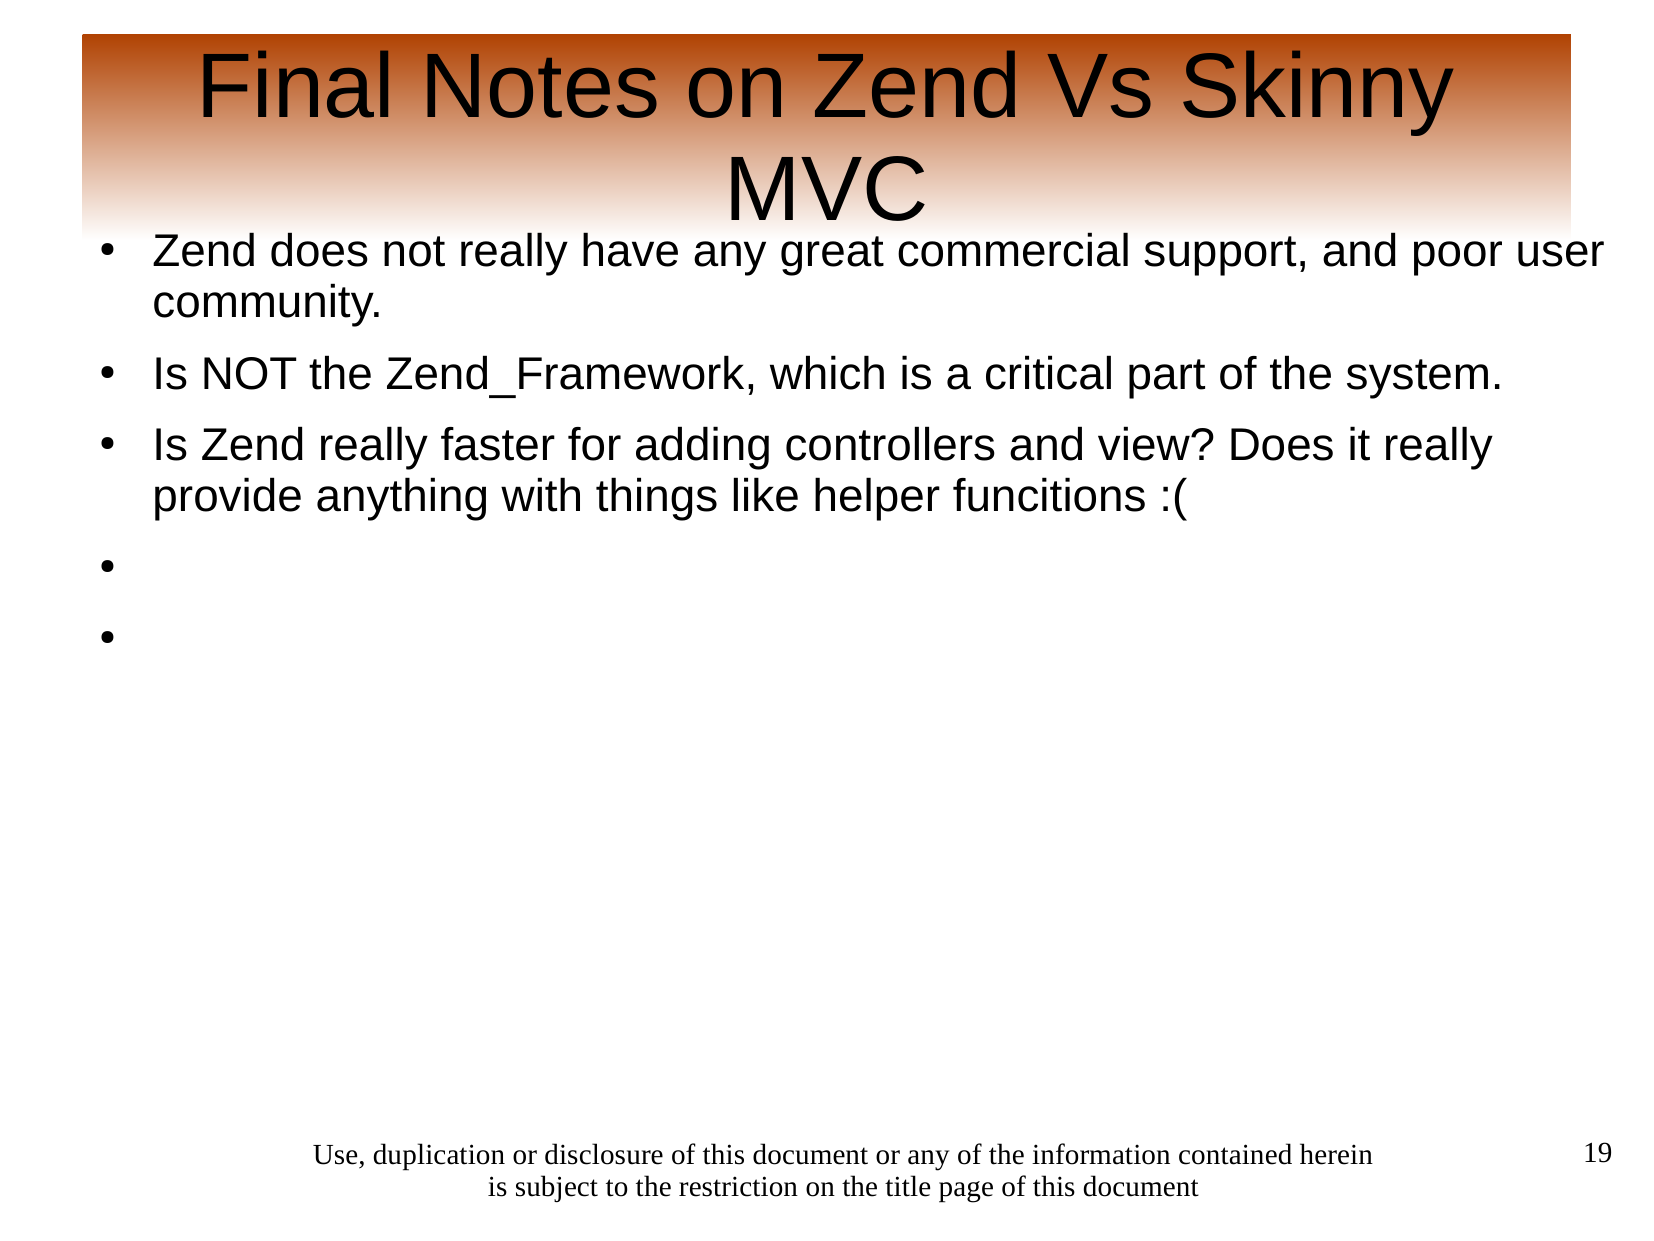

# Final Notes on Zend Vs Skinny MVC
Zend does not really have any great commercial support, and poor user community.
Is NOT the Zend_Framework, which is a critical part of the system.
Is Zend really faster for adding controllers and view? Does it really provide anything with things like helper funcitions :(
19